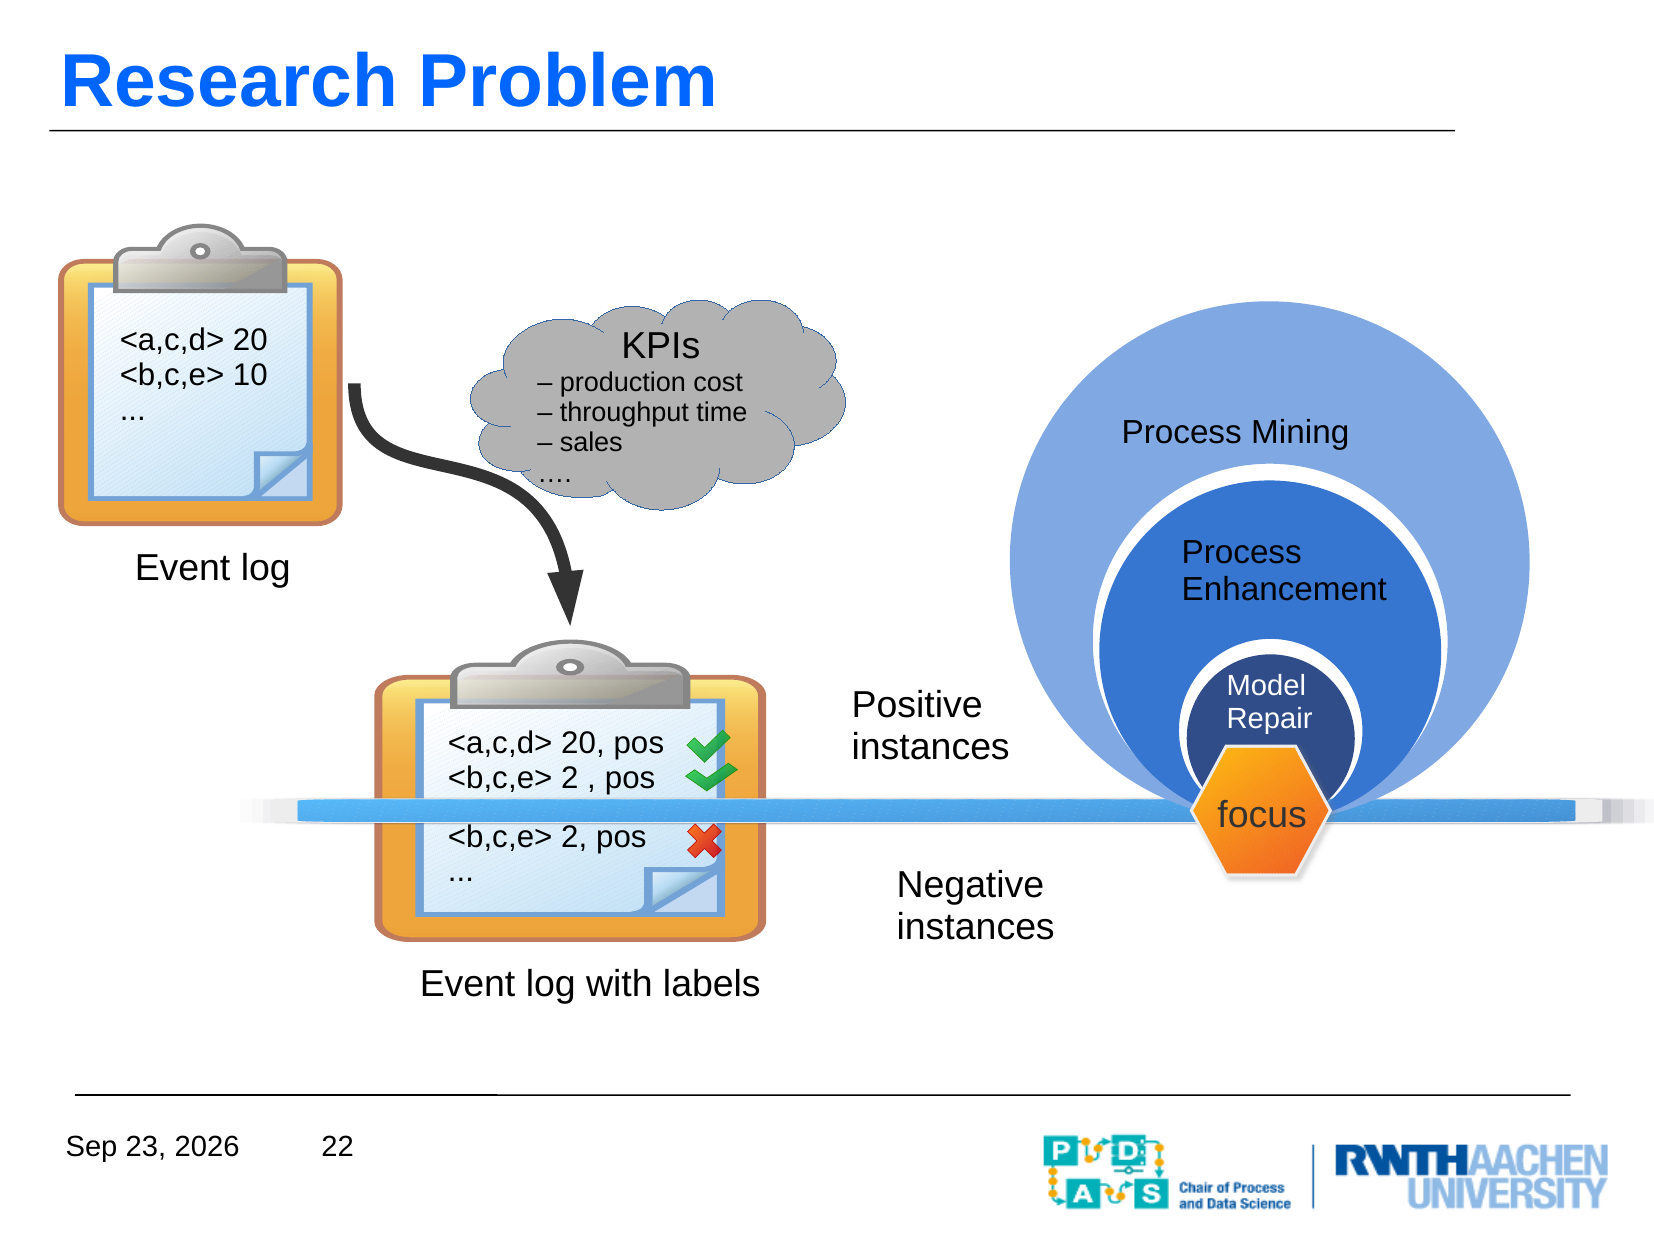

# Research Problem
Process Mining
Process Enhancement
Model Repair
Positive
instances
 focus
Negative instances
 KPIs
– production cost
– throughput time
– sales
….
<a,c,d> 20
<b,c,e> 10
...
Event log
<a,c,d> 20, pos
<b,c,e> 2 , pos
<b,c,e> 2, pos
...
Event log with labels